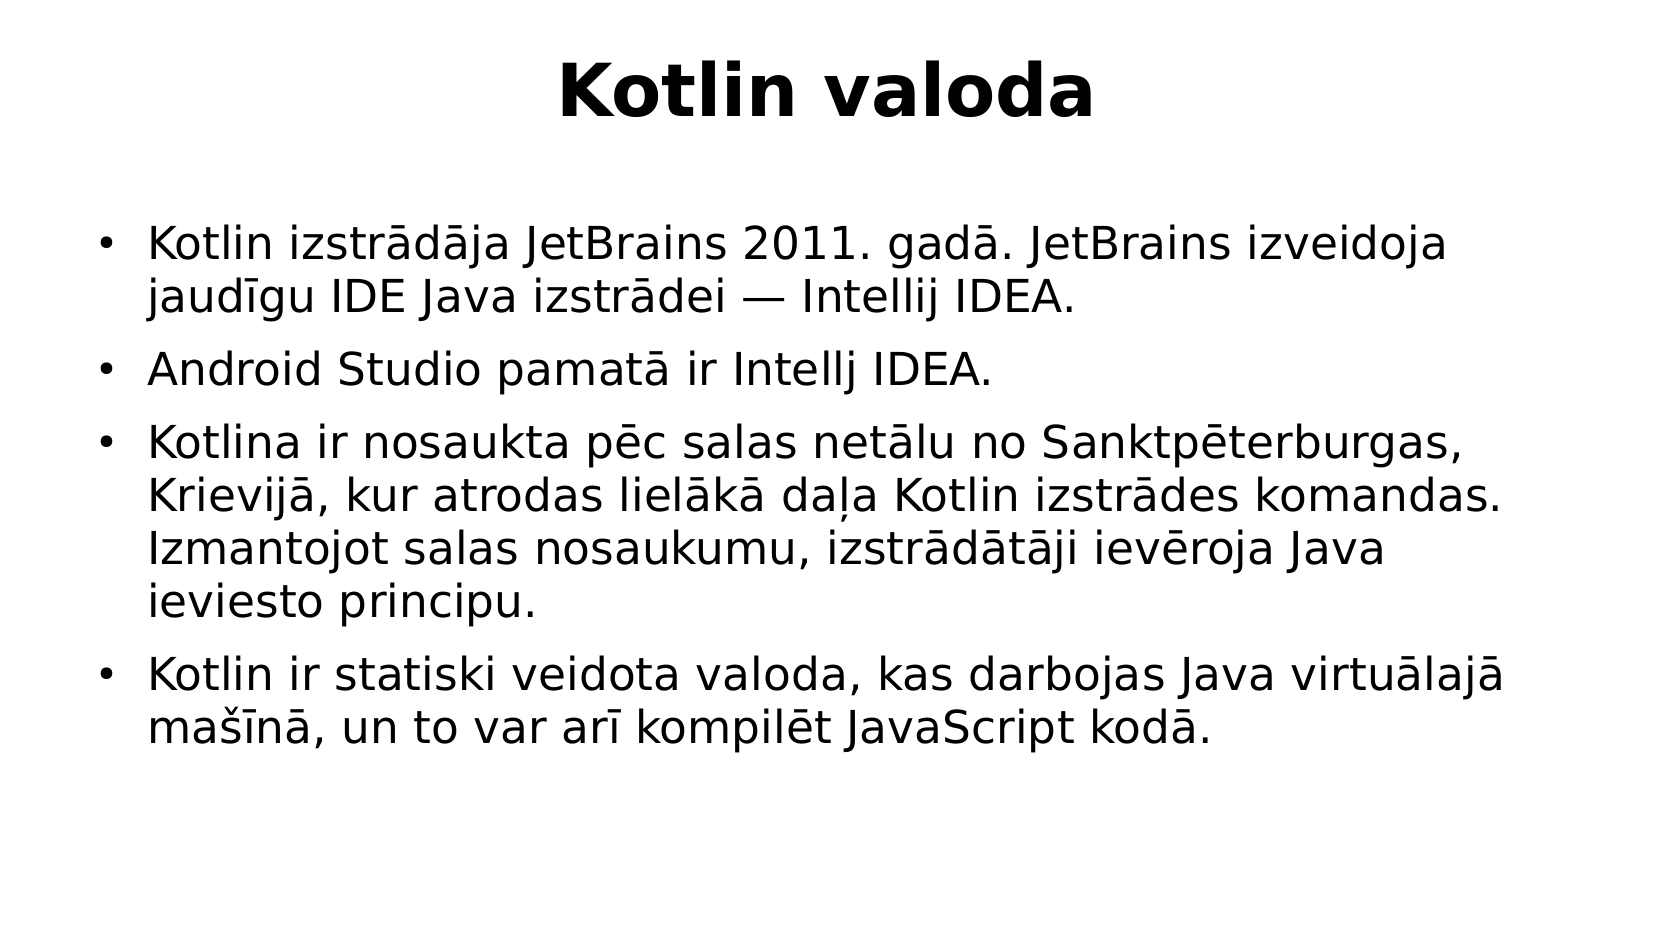

# Kotlin valoda
Kotlin izstrādāja JetBrains 2011. gadā. JetBrains izveidoja jaudīgu IDE Java izstrādei — Intellij IDEA.
Android Studio pamatā ir Intellj IDEA.
Kotlina ir nosaukta pēc salas netālu no Sanktpēterburgas, Krievijā, kur atrodas lielākā daļa Kotlin izstrādes komandas. Izmantojot salas nosaukumu, izstrādātāji ievēroja Java ieviesto principu.
Kotlin ir statiski veidota valoda, kas darbojas Java virtuālajā mašīnā, un to var arī kompilēt JavaScript kodā.